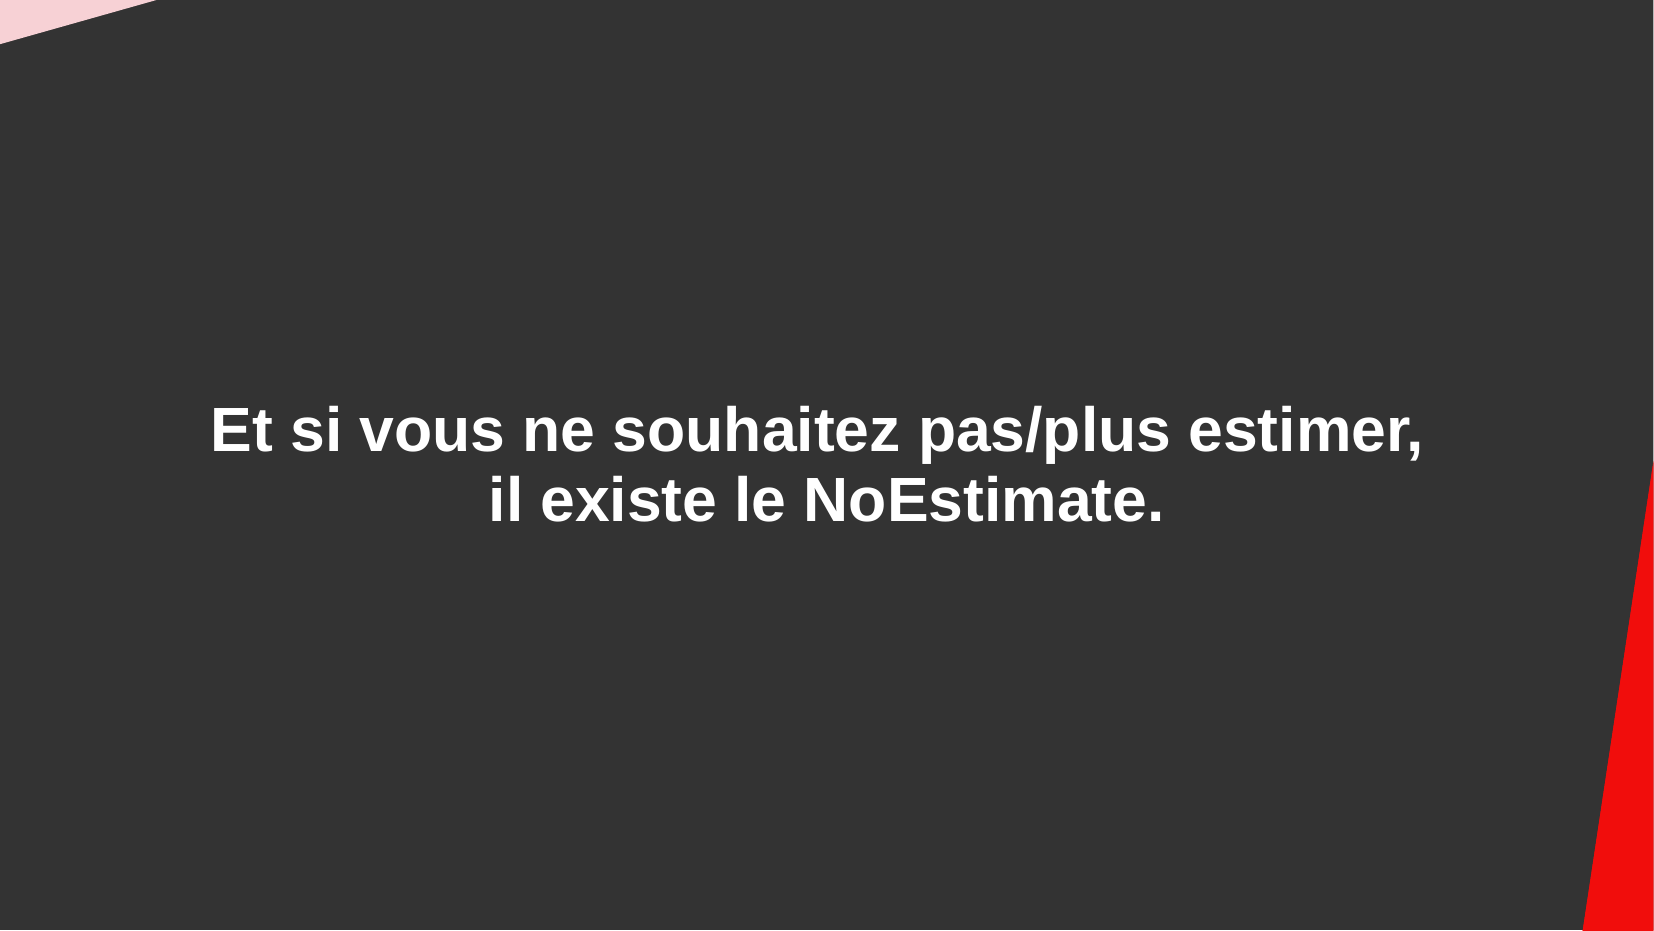

# Et si vous ne souhaitez pas/plus estimer, il existe le NoEstimate.